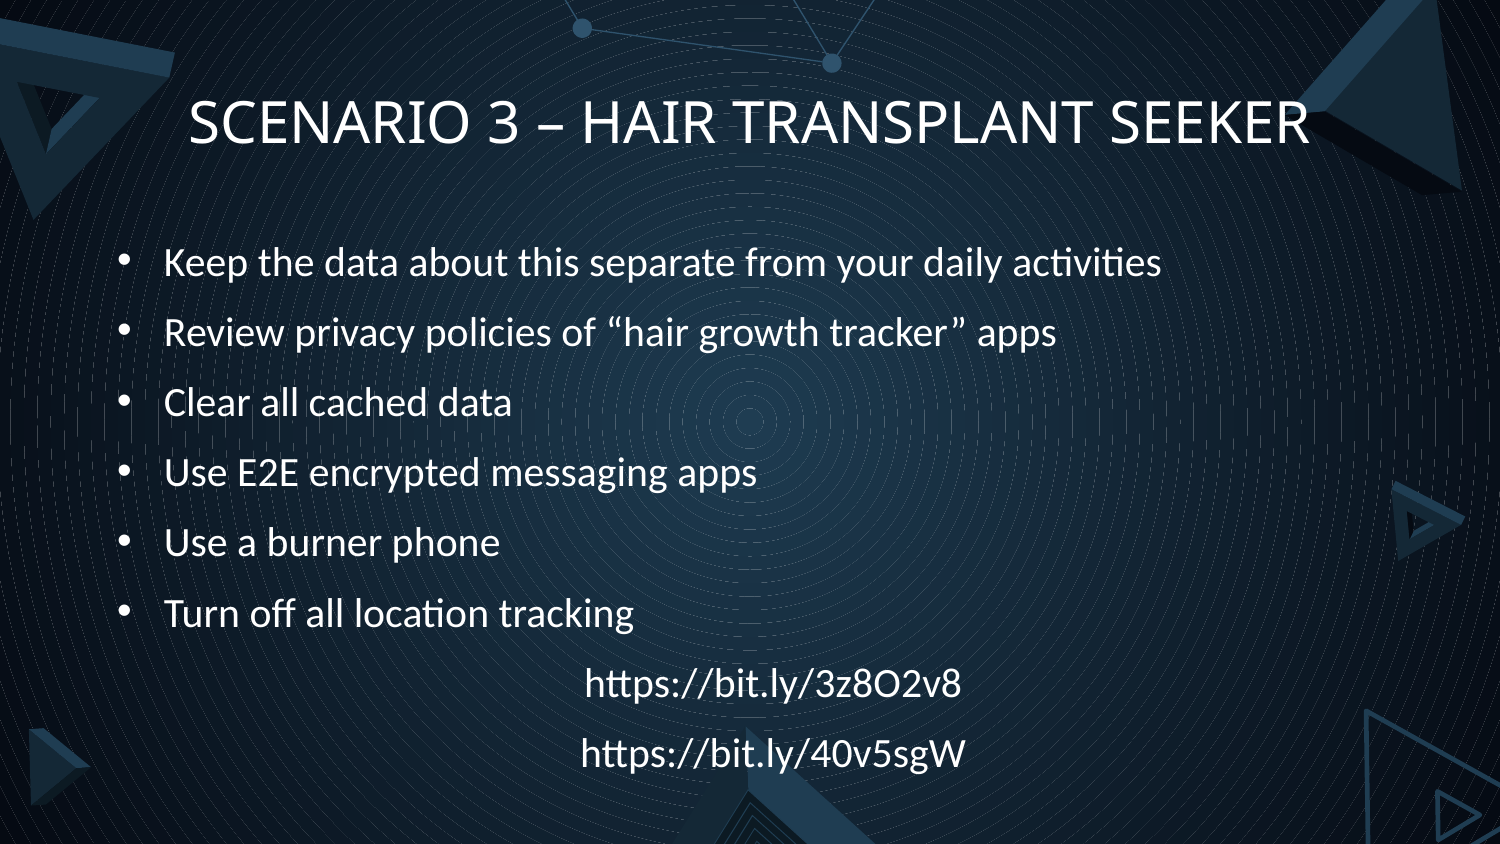

# SCENARIO 3 – HAIR TRANSPLANT SEEKER
Keep the data about this separate from your daily activities
Review privacy policies of “hair growth tracker” apps
Clear all cached data
Use E2E encrypted messaging apps
Use a burner phone
Turn off all location tracking
https://bit.ly/3z8O2v8
https://bit.ly/40v5sgW